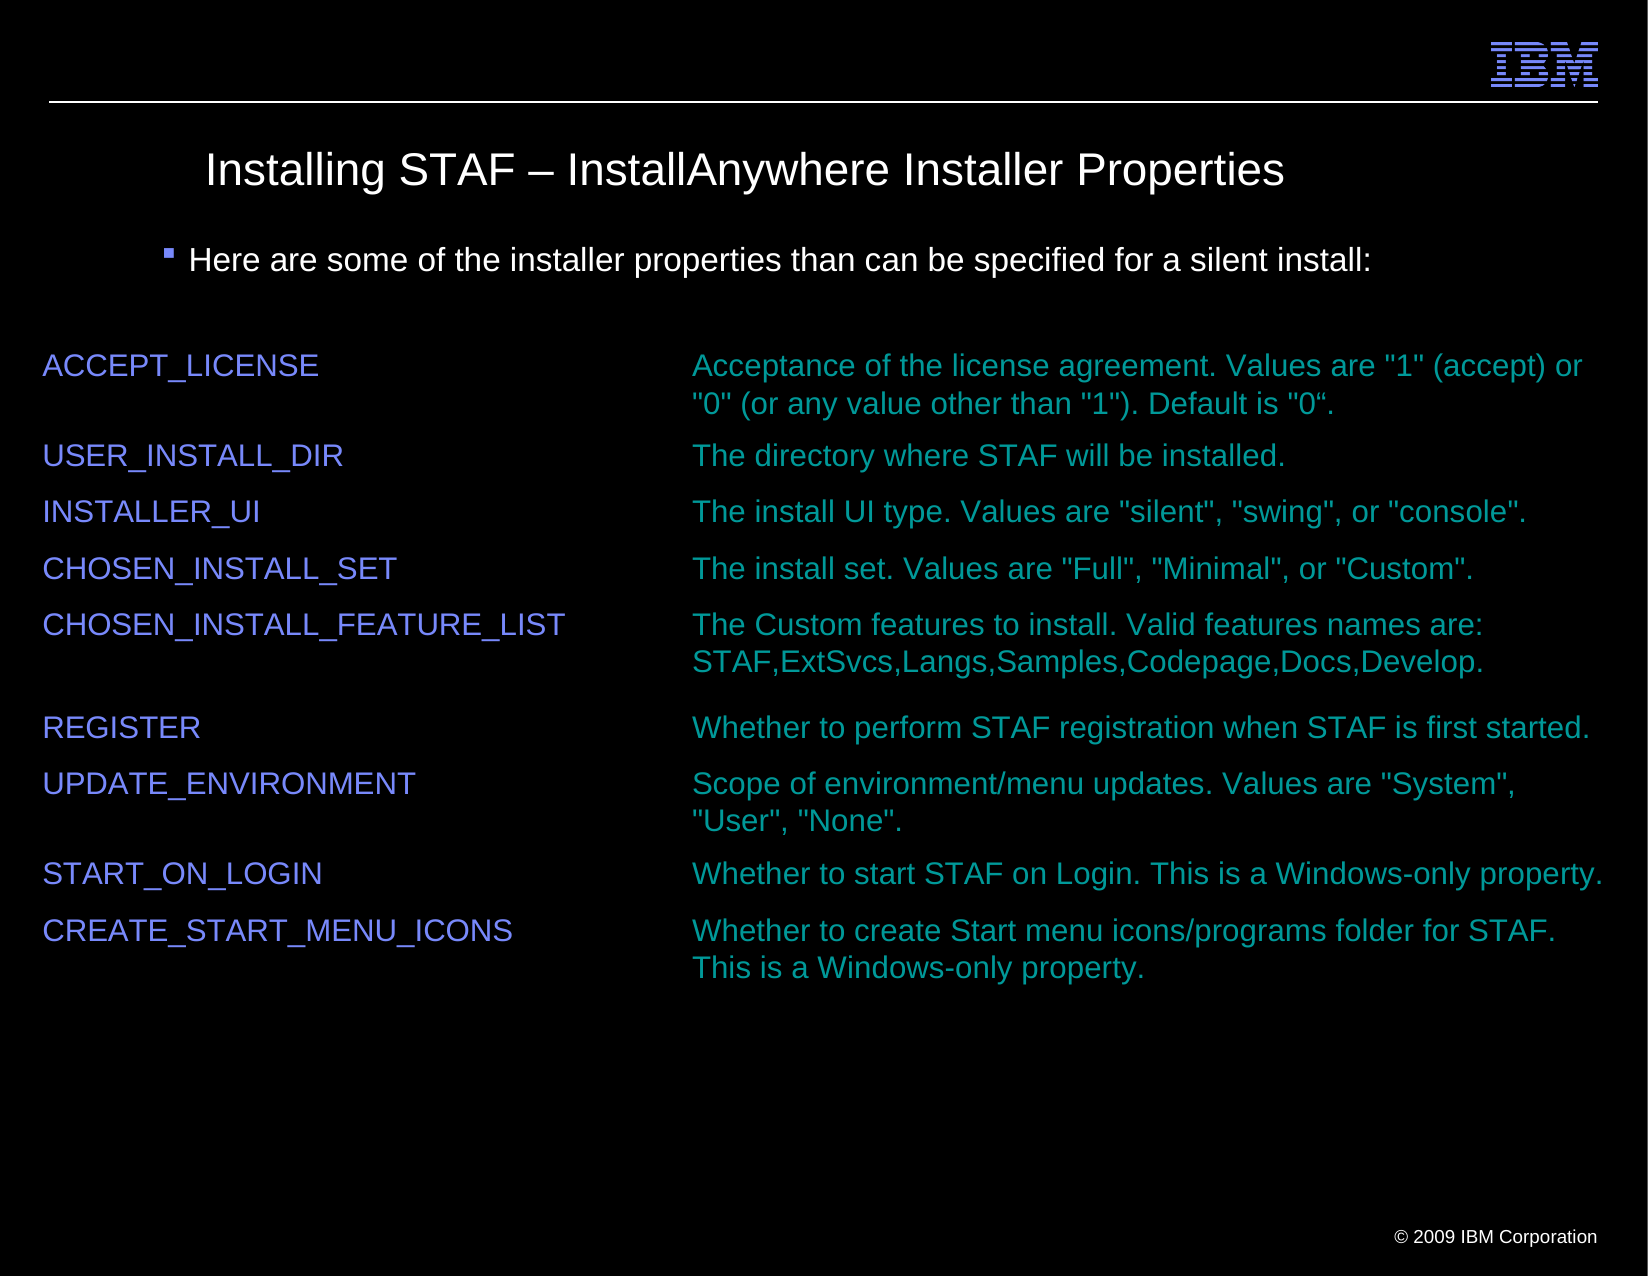

# Installing STAF – InstallAnywhere Installer Properties
Here are some of the installer properties than can be specified for a silent install:
| ACCEPT\_LICENSE | Acceptance of the license agreement. Values are "1" (accept) or "0" (or any value other than "1"). Default is "0“. |
| --- | --- |
| USER\_INSTALL\_DIR | The directory where STAF will be installed. |
| INSTALLER\_UI | The install UI type. Values are "silent", "swing", or "console". |
| CHOSEN\_INSTALL\_SET | The install set. Values are "Full", "Minimal", or "Custom". |
| CHOSEN\_INSTALL\_FEATURE\_LIST | The Custom features to install. Valid features names are: STAF,ExtSvcs,Langs,Samples,Codepage,Docs,Develop. |
| REGISTER | Whether to perform STAF registration when STAF is first started. |
| UPDATE\_ENVIRONMENT | Scope of environment/menu updates. Values are "System", "User", "None". |
| START\_ON\_LOGIN | Whether to start STAF on Login. This is a Windows-only property. |
| CREATE\_START\_MENU\_ICONS | Whether to create Start menu icons/programs folder for STAF. This is a Windows-only property. |